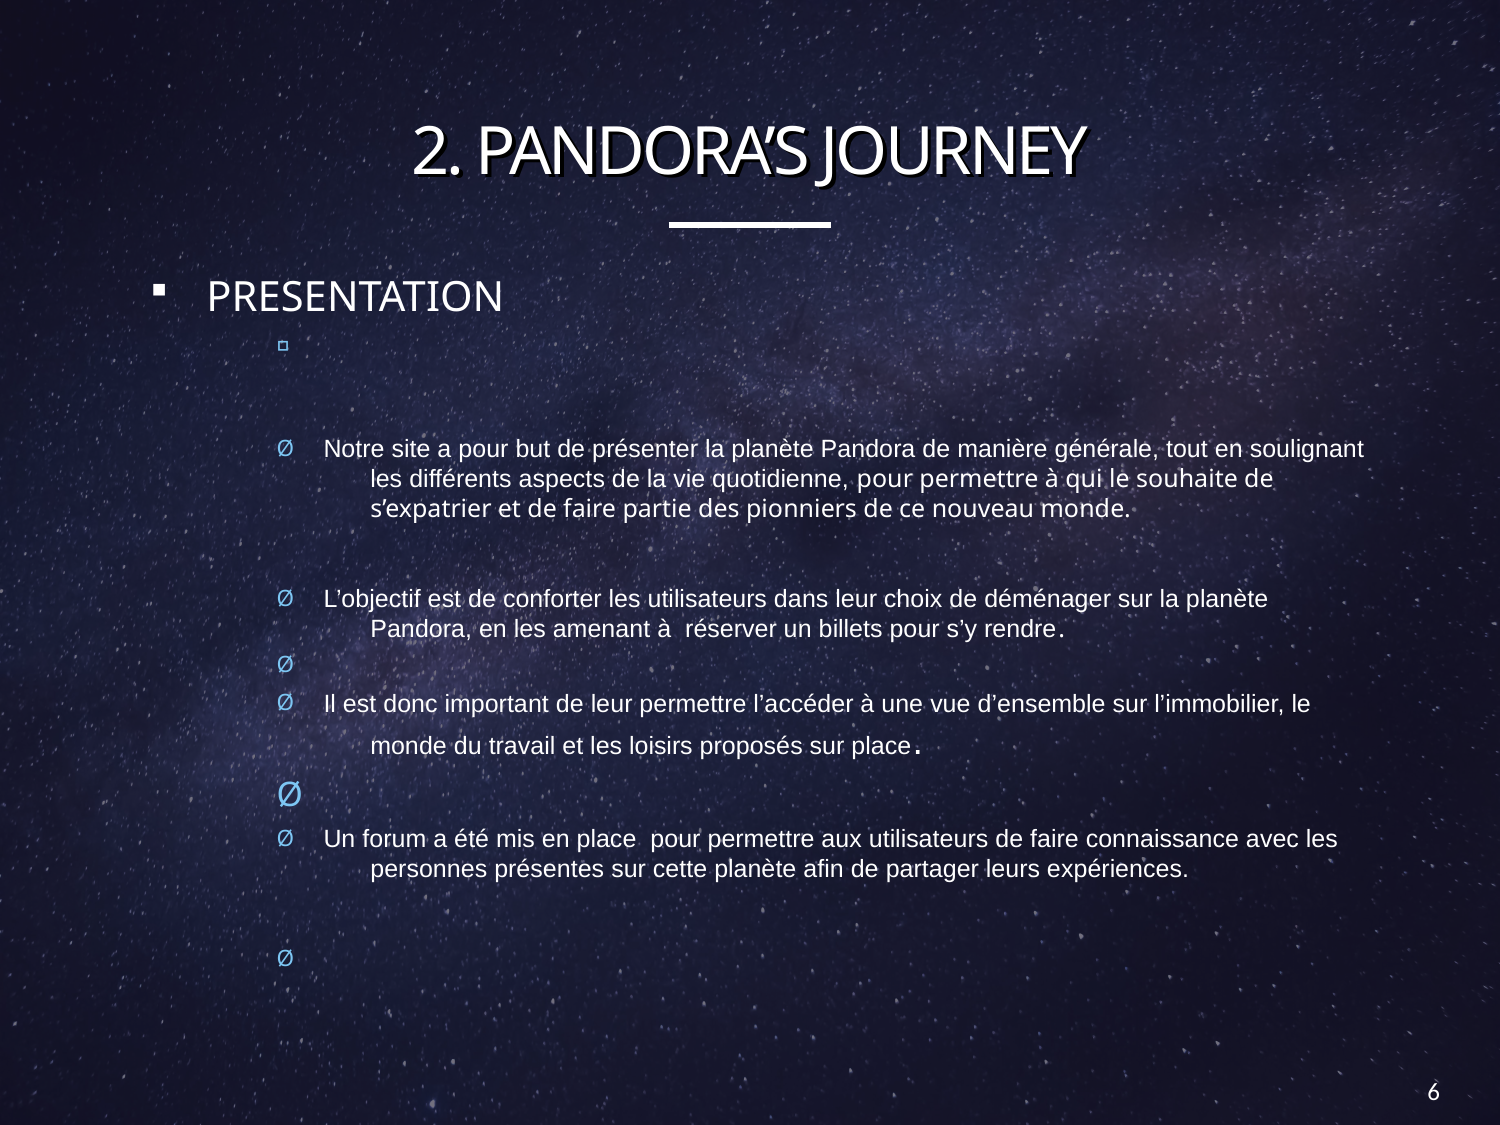

# 2. PANDORA’S JOURNEY
PRESENTATION
Notre site a pour but de présenter la planète Pandora de manière générale, tout en soulignant les différents aspects de la vie quotidienne, pour permettre à qui le souhaite de s’expatrier et de faire partie des pionniers de ce nouveau monde.
L’objectif est de conforter les utilisateurs dans leur choix de déménager sur la planète Pandora, en les amenant à réserver un billets pour s’y rendre.
Il est donc important de leur permettre l’accéder à une vue d’ensemble sur l’immobilier, le monde du travail et les loisirs proposés sur place.
Un forum a été mis en place pour permettre aux utilisateurs de faire connaissance avec les personnes présentes sur cette planète afin de partager leurs expériences.